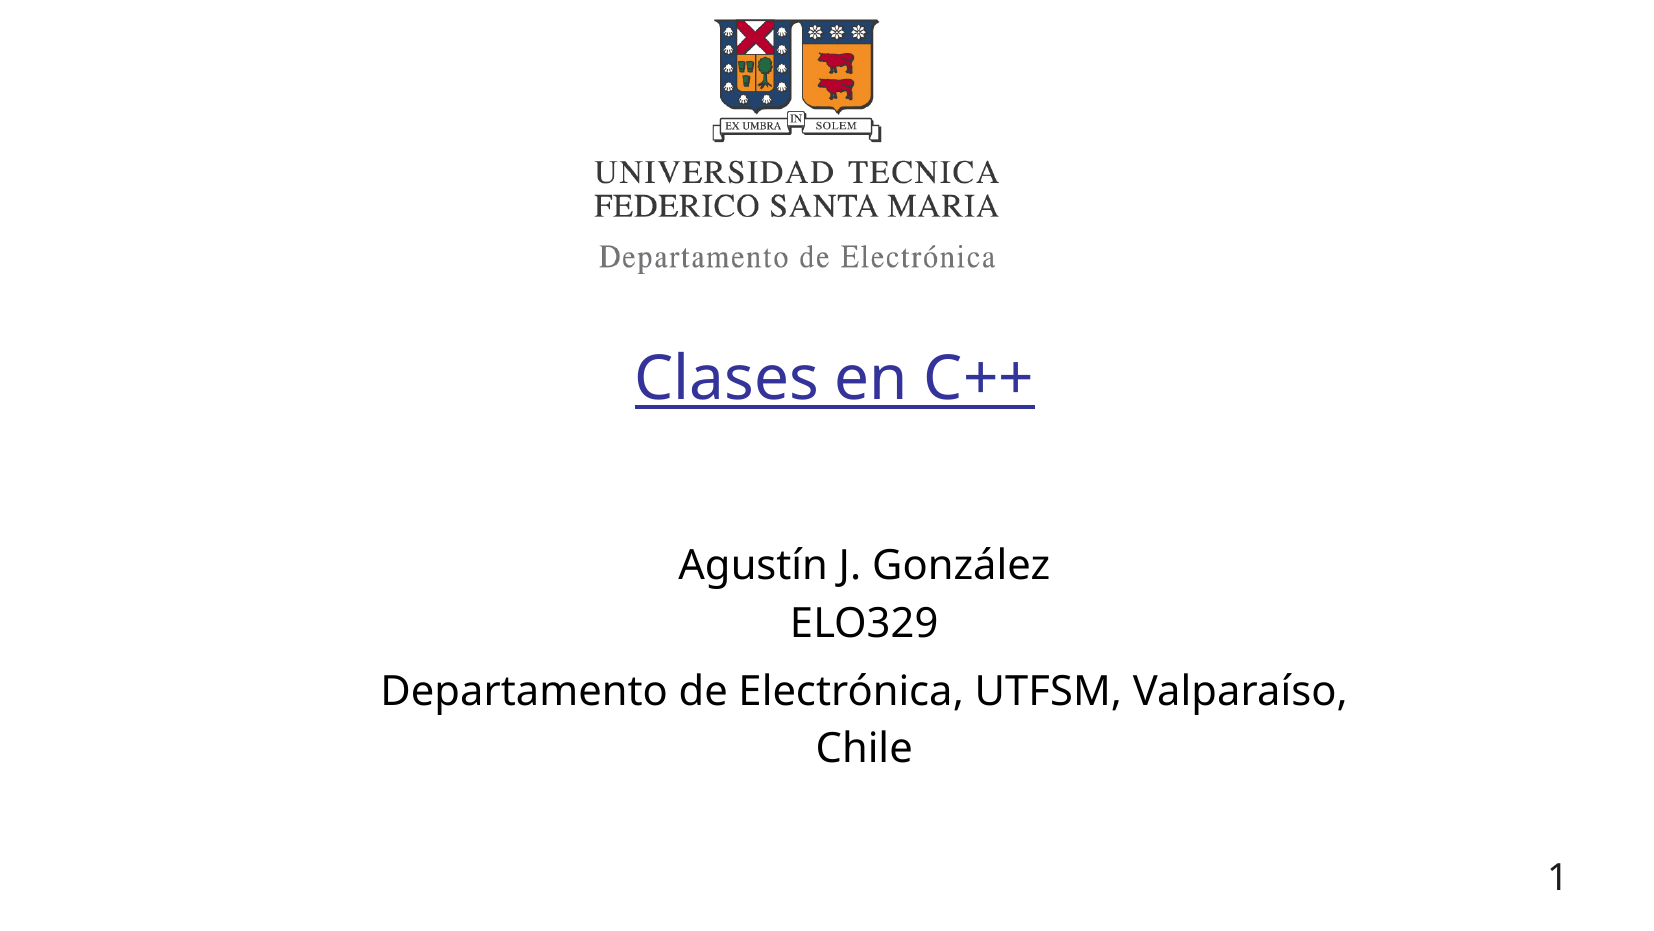

# Clases en C++
Agustín J. González
ELO329
Departamento de Electrónica, UTFSM, Valparaíso, Chile
1